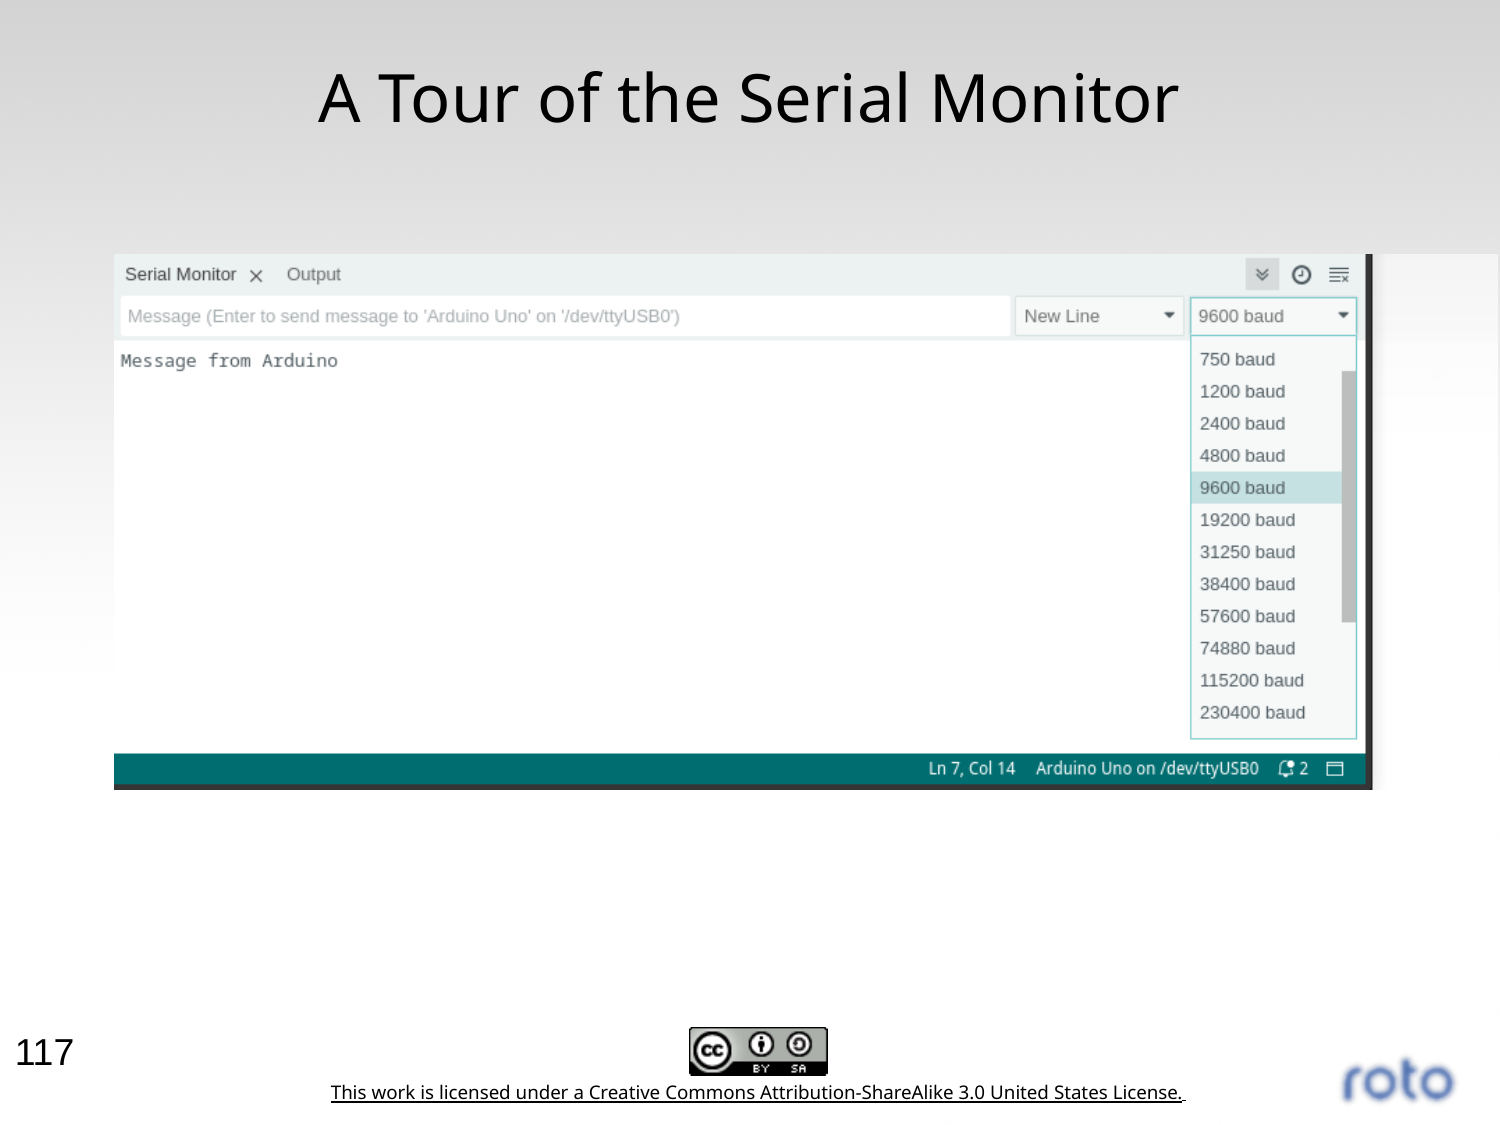

# A Tour of the Serial Monitor